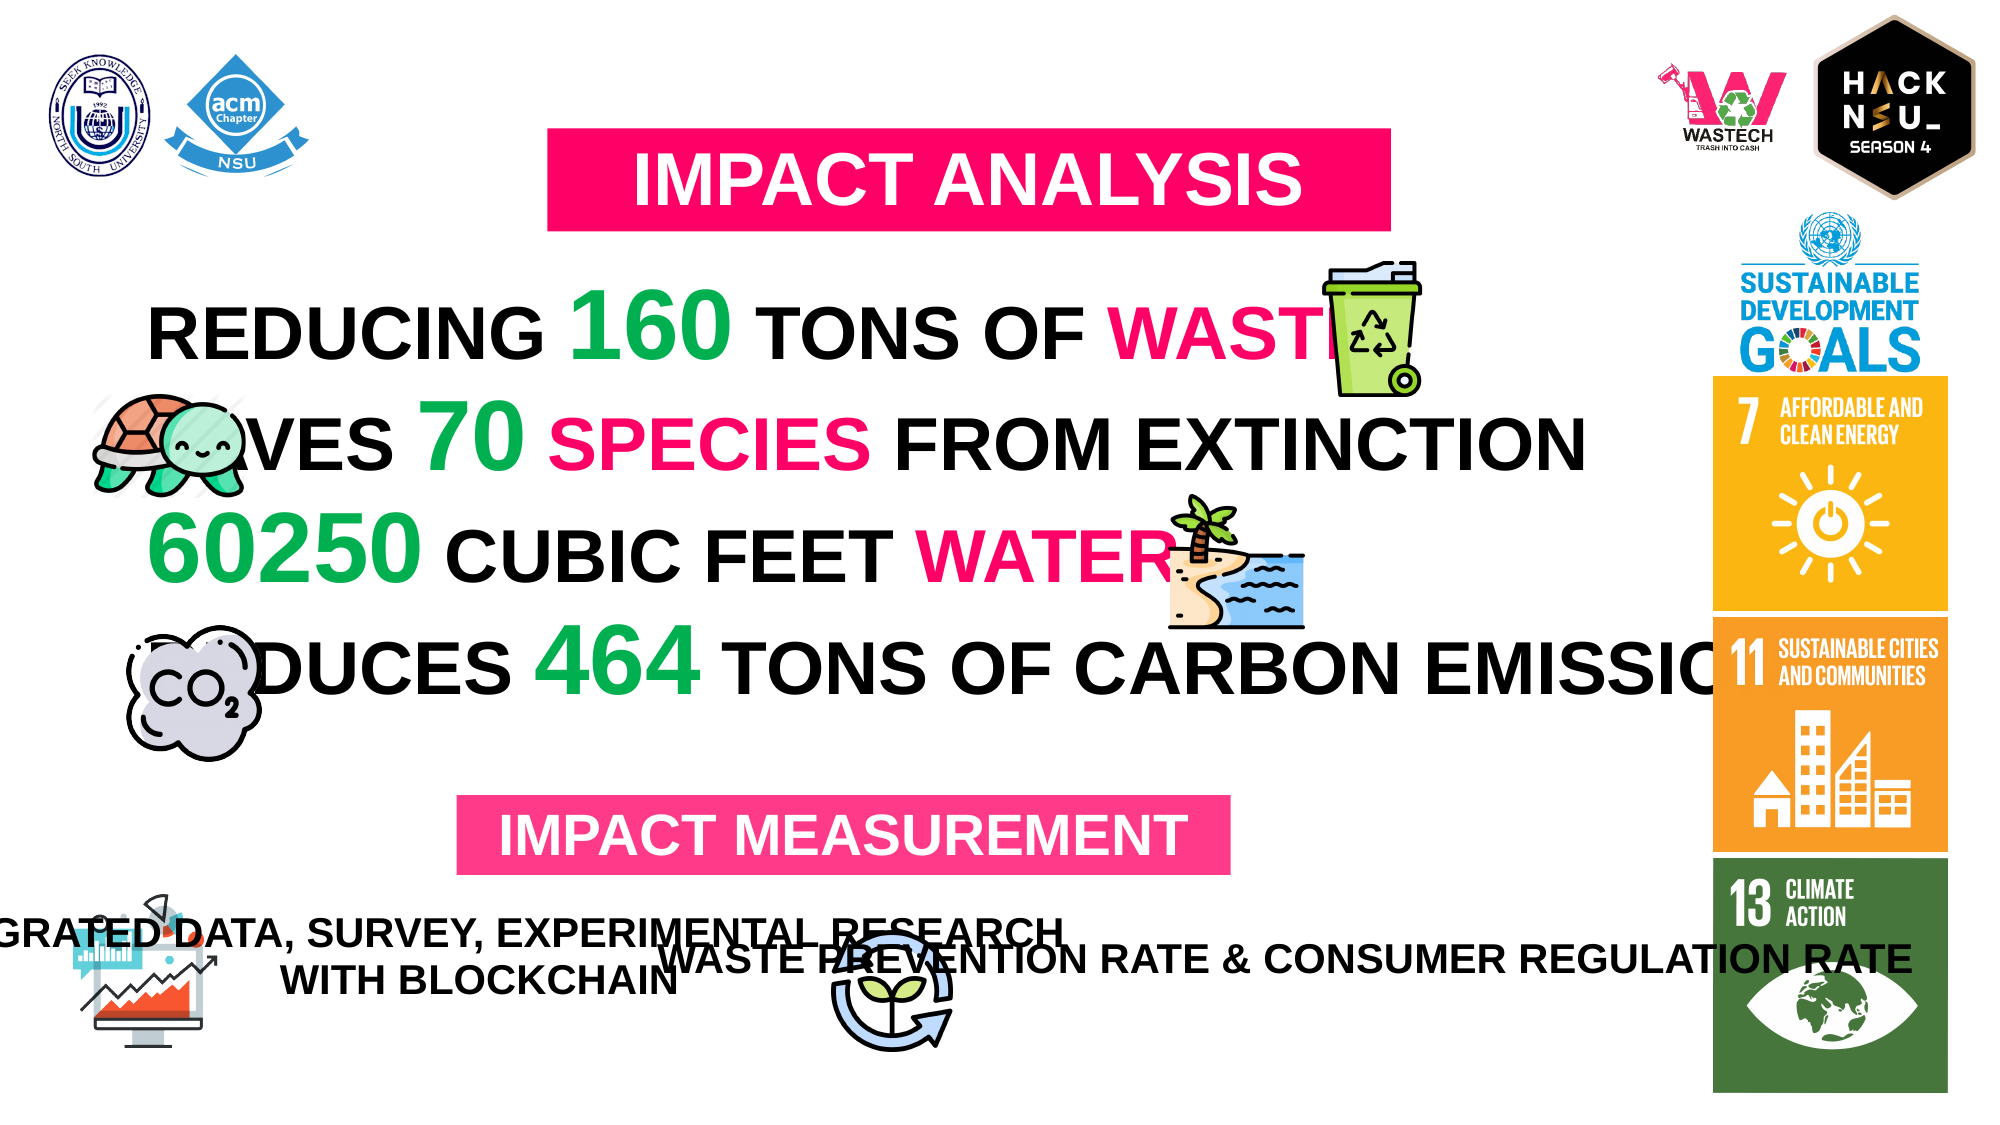

IMPACT ANALYSIS
REDUCING 160 TONS OF WASTE
SAVES 70 SPECIES FROM EXTINCTION
60250 CUBIC FEET WATER
REDUCES 464 TONS OF CARBON EMISSION
IMPACT MEASUREMENT
INTEGRATED DATA, SURVEY, EXPERIMENTAL RESEARCH
WITH BLOCKCHAIN
WASTE PREVENTION RATE & CONSUMER REGULATION RATE